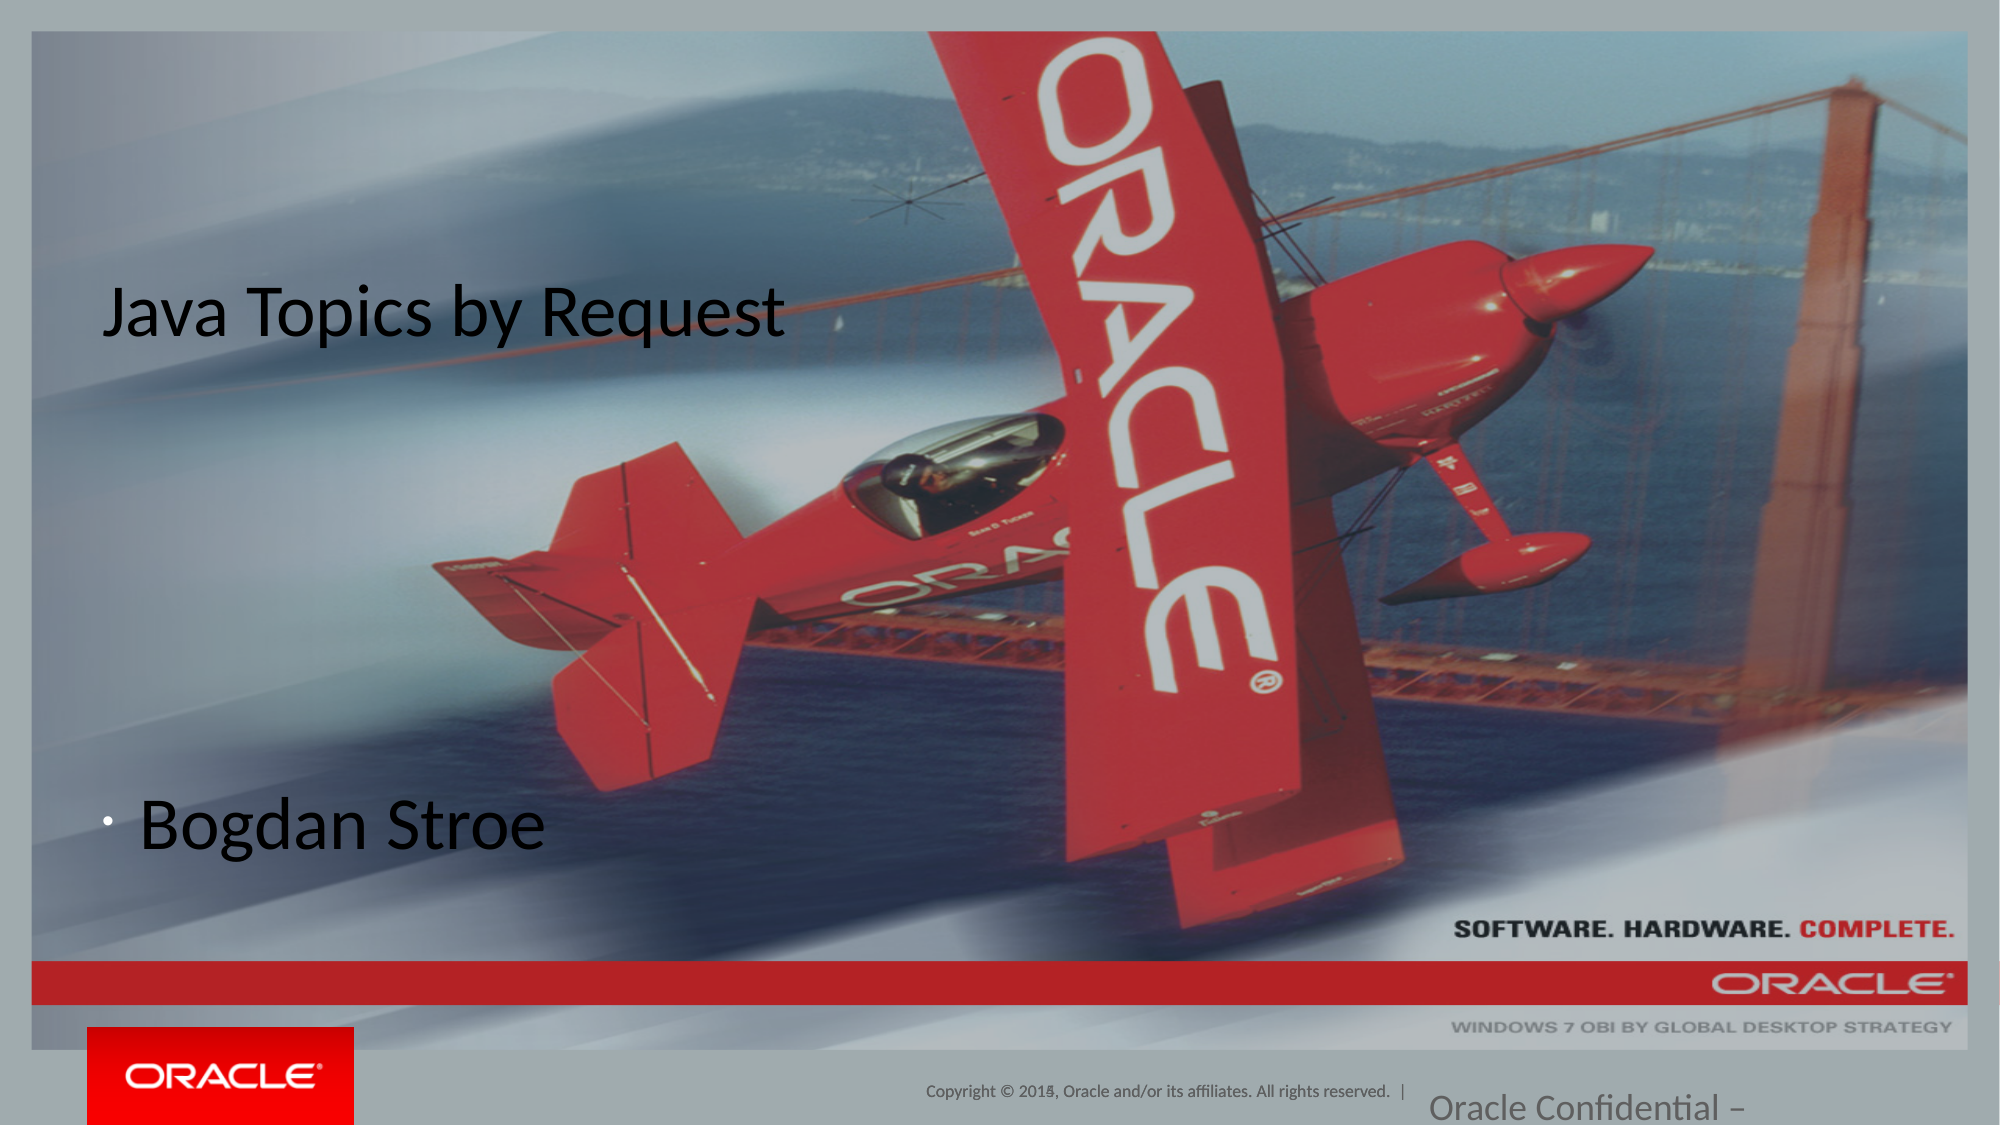

# Java Topics by Request
Bogdan Stroe
Oracle Confidential – Restricted